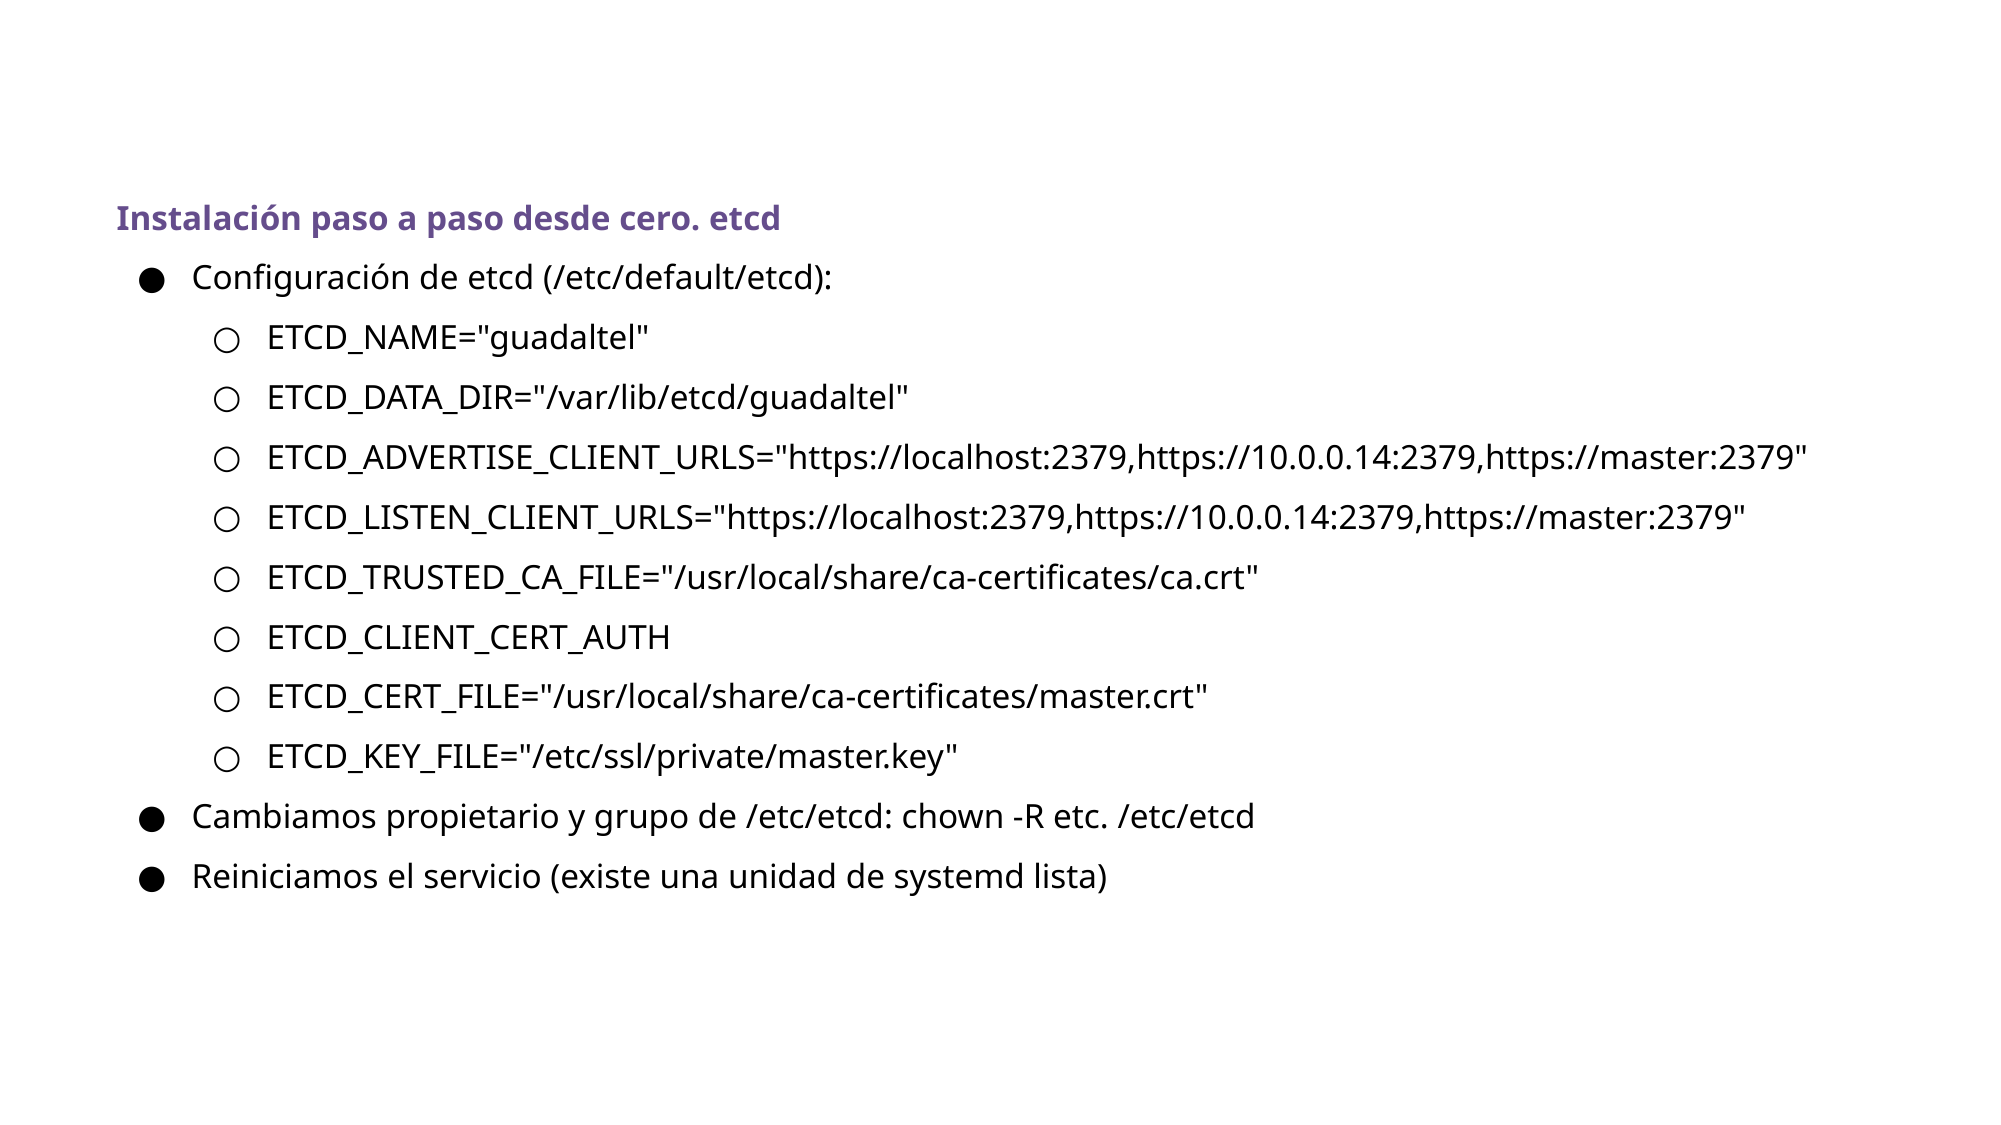

Instalación paso a paso desde cero. etcd
Configuración de etcd (/etc/default/etcd):
ETCD_NAME="guadaltel"
ETCD_DATA_DIR="/var/lib/etcd/guadaltel"
ETCD_ADVERTISE_CLIENT_URLS="https://localhost:2379,https://10.0.0.14:2379,https://master:2379"
ETCD_LISTEN_CLIENT_URLS="https://localhost:2379,https://10.0.0.14:2379,https://master:2379"
ETCD_TRUSTED_CA_FILE="/usr/local/share/ca-certificates/ca.crt"
ETCD_CLIENT_CERT_AUTH
ETCD_CERT_FILE="/usr/local/share/ca-certificates/master.crt"
ETCD_KEY_FILE="/etc/ssl/private/master.key"
Cambiamos propietario y grupo de /etc/etcd: chown -R etc. /etc/etcd
Reiniciamos el servicio (existe una unidad de systemd lista)